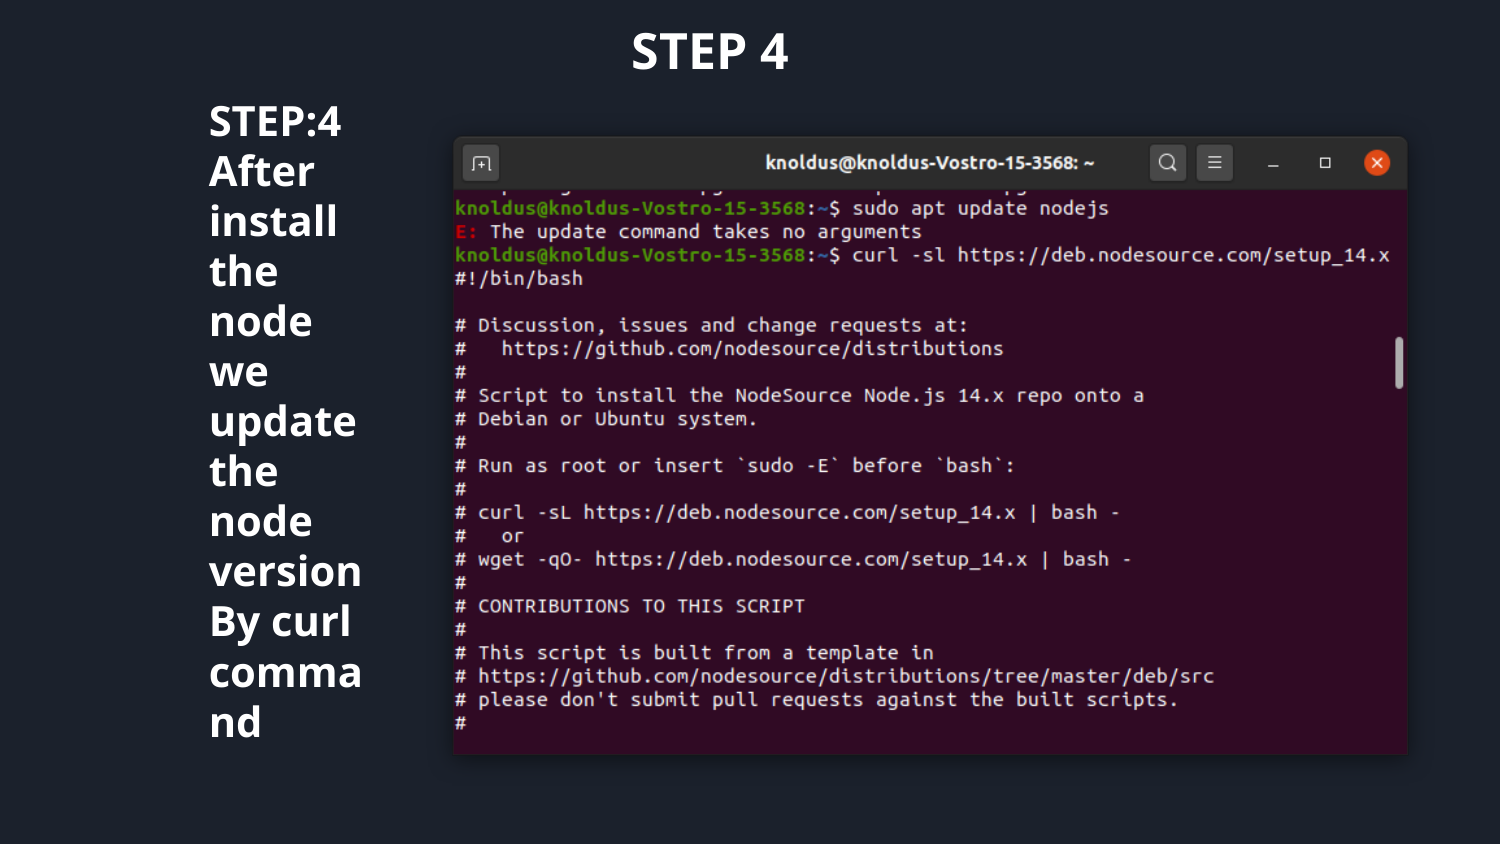

STEP 4
STEP:4
After install the node we update the node version
By curl command